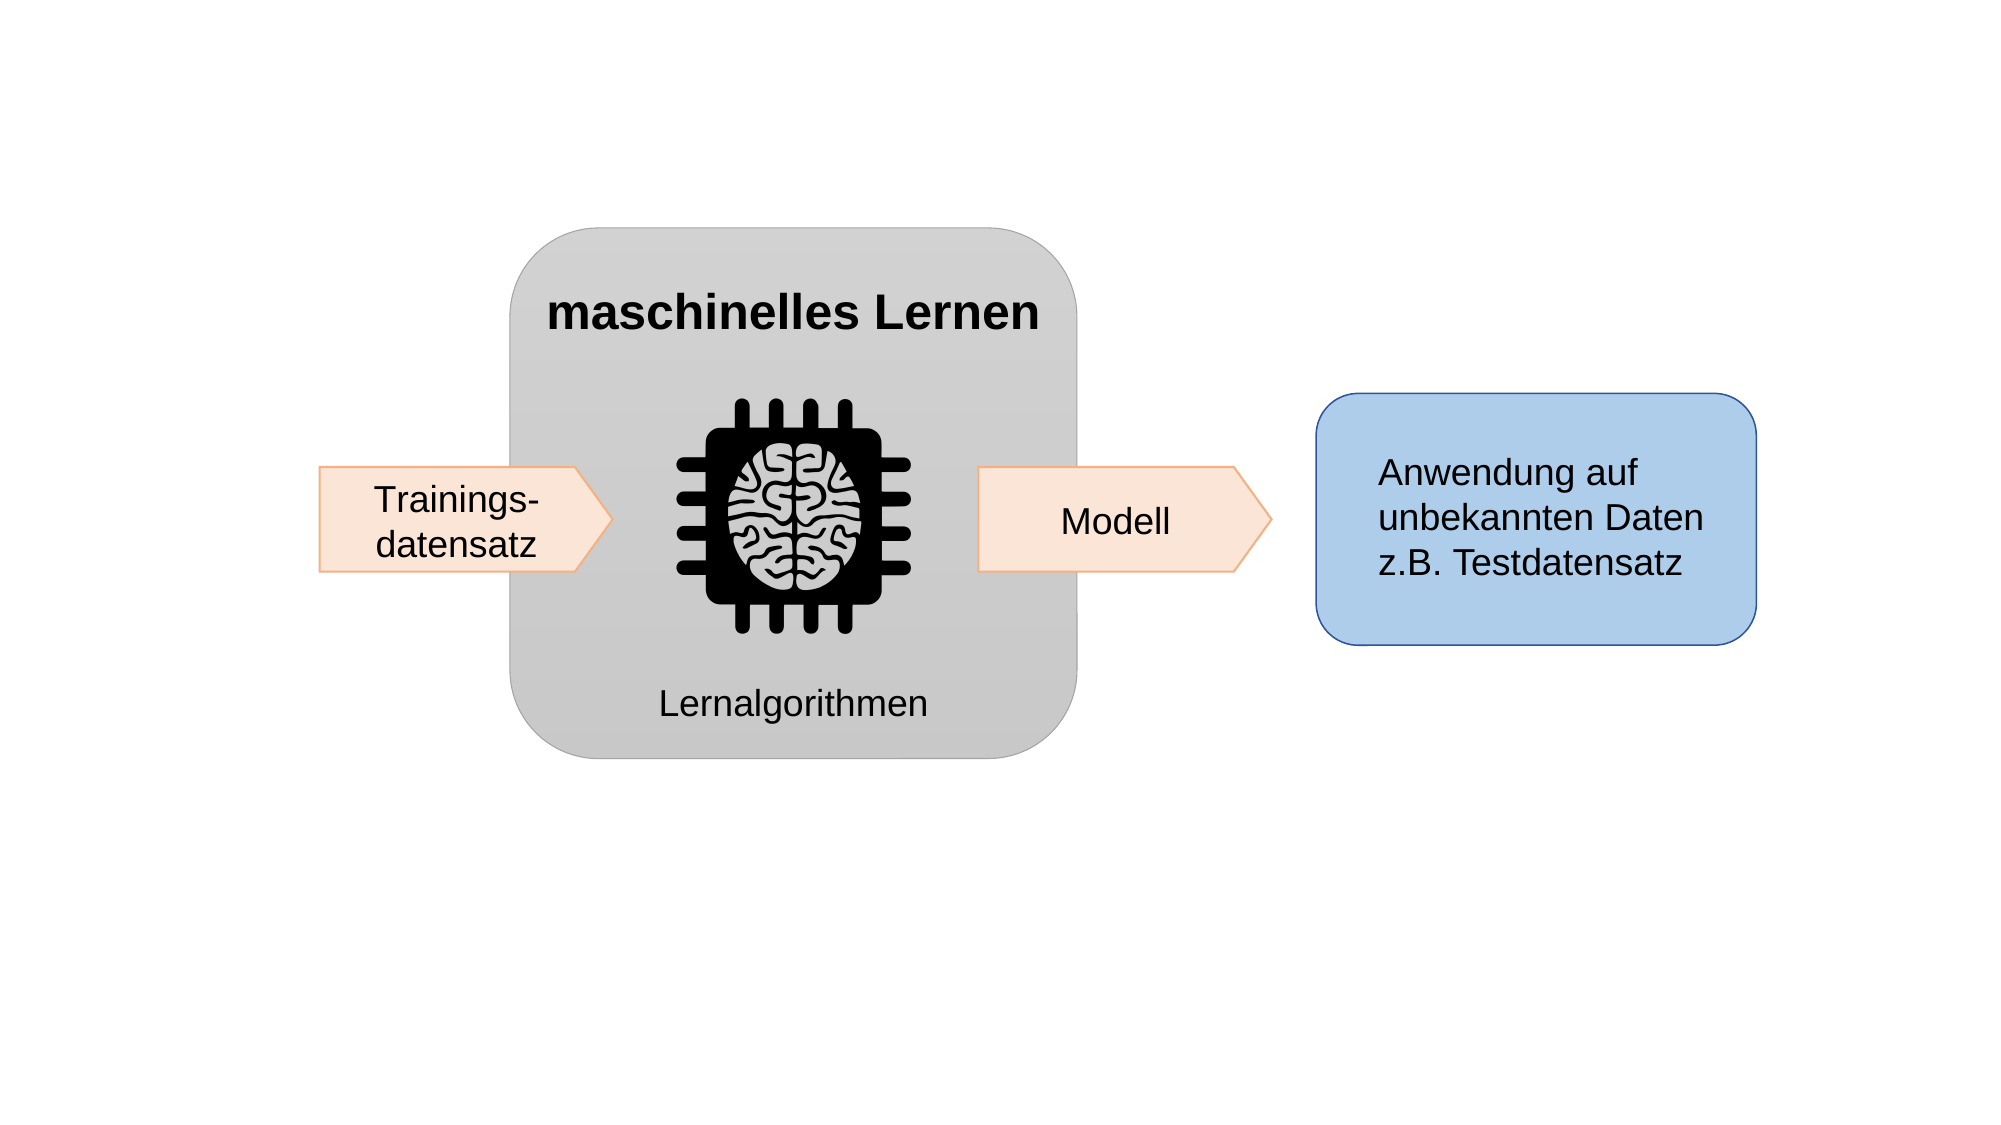

maschinelles Lernen
Anwendung auf unbekannten Daten
z.B. Testdatensatz
Trainings-datensatz
Modell
Modell
Lernalgorithmen